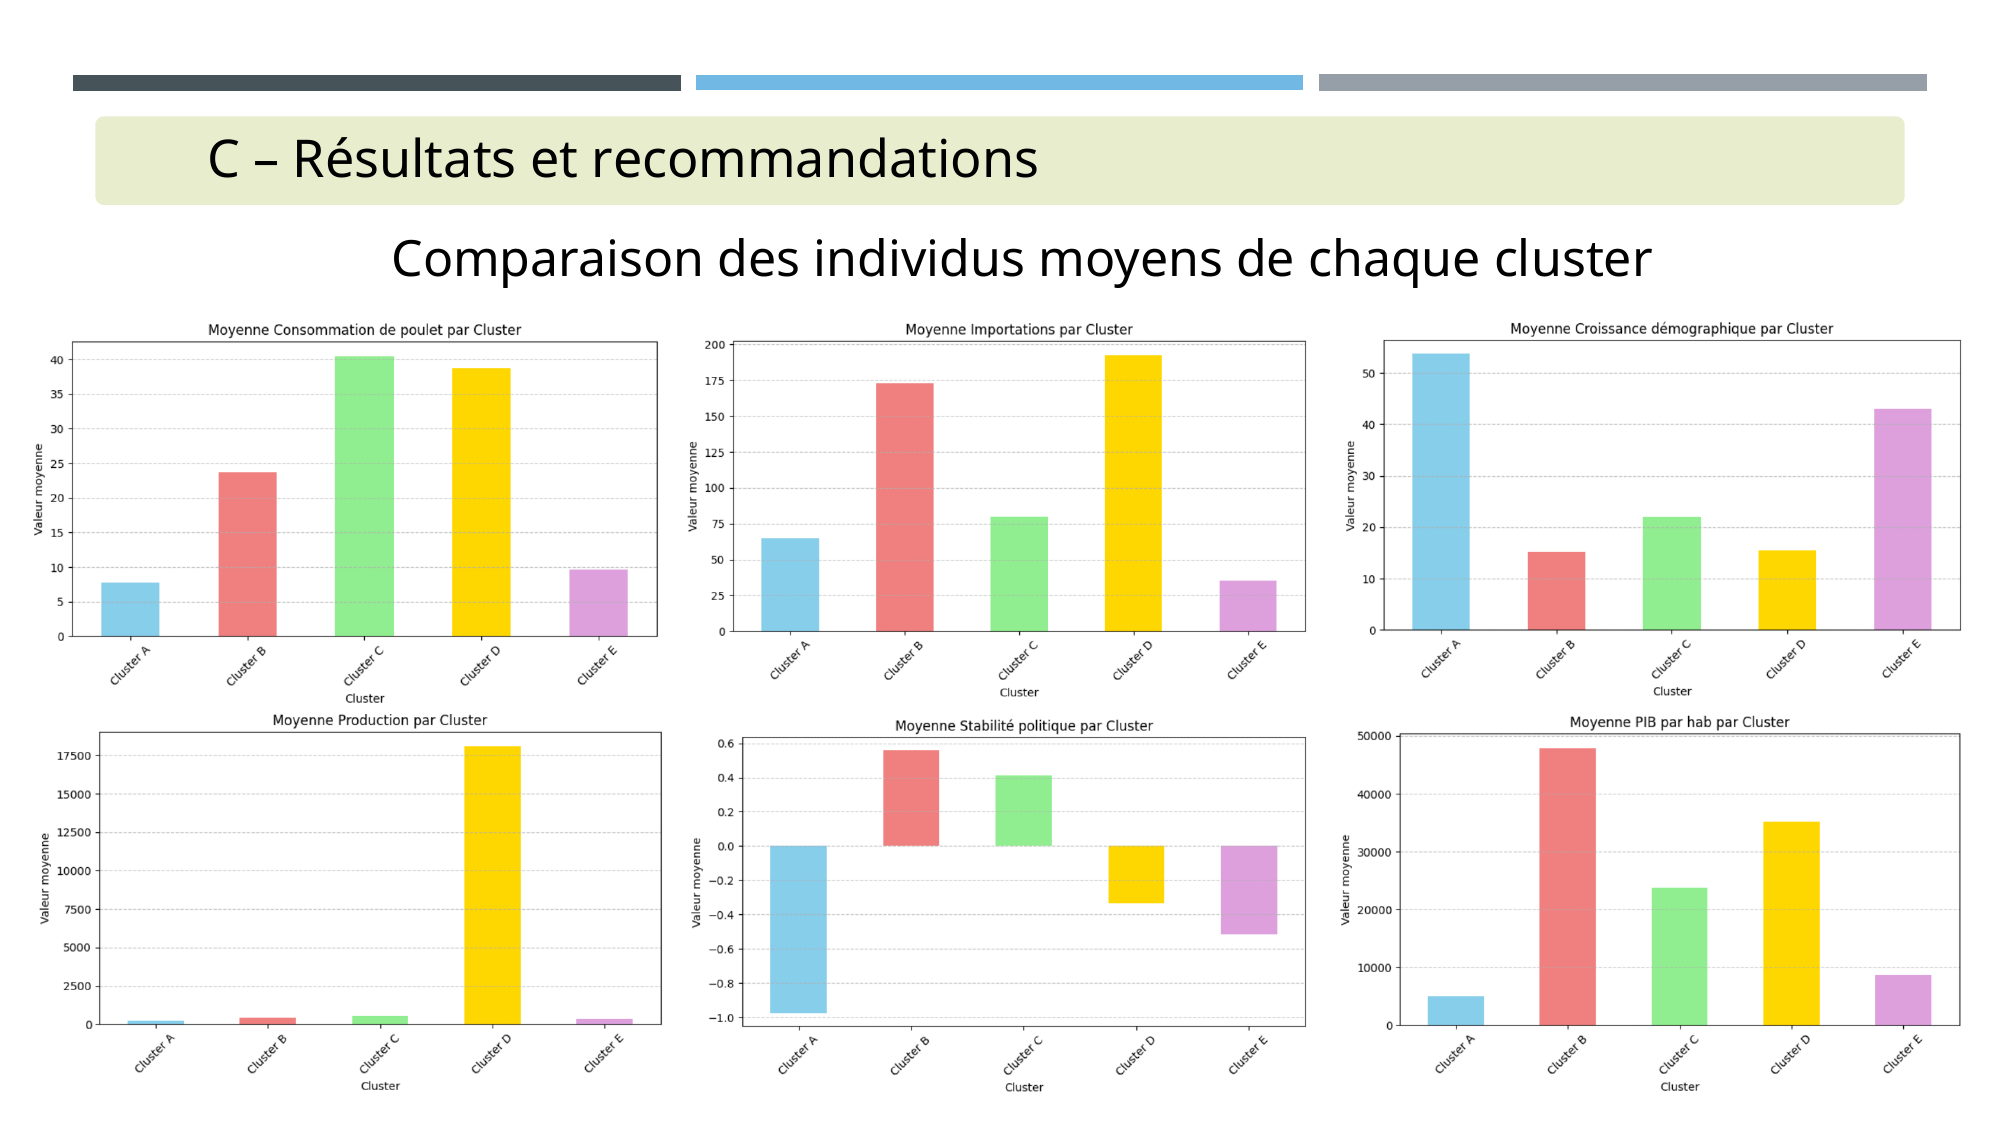

C – Résultats et recommandations
Comparaison des individus moyens de chaque cluster